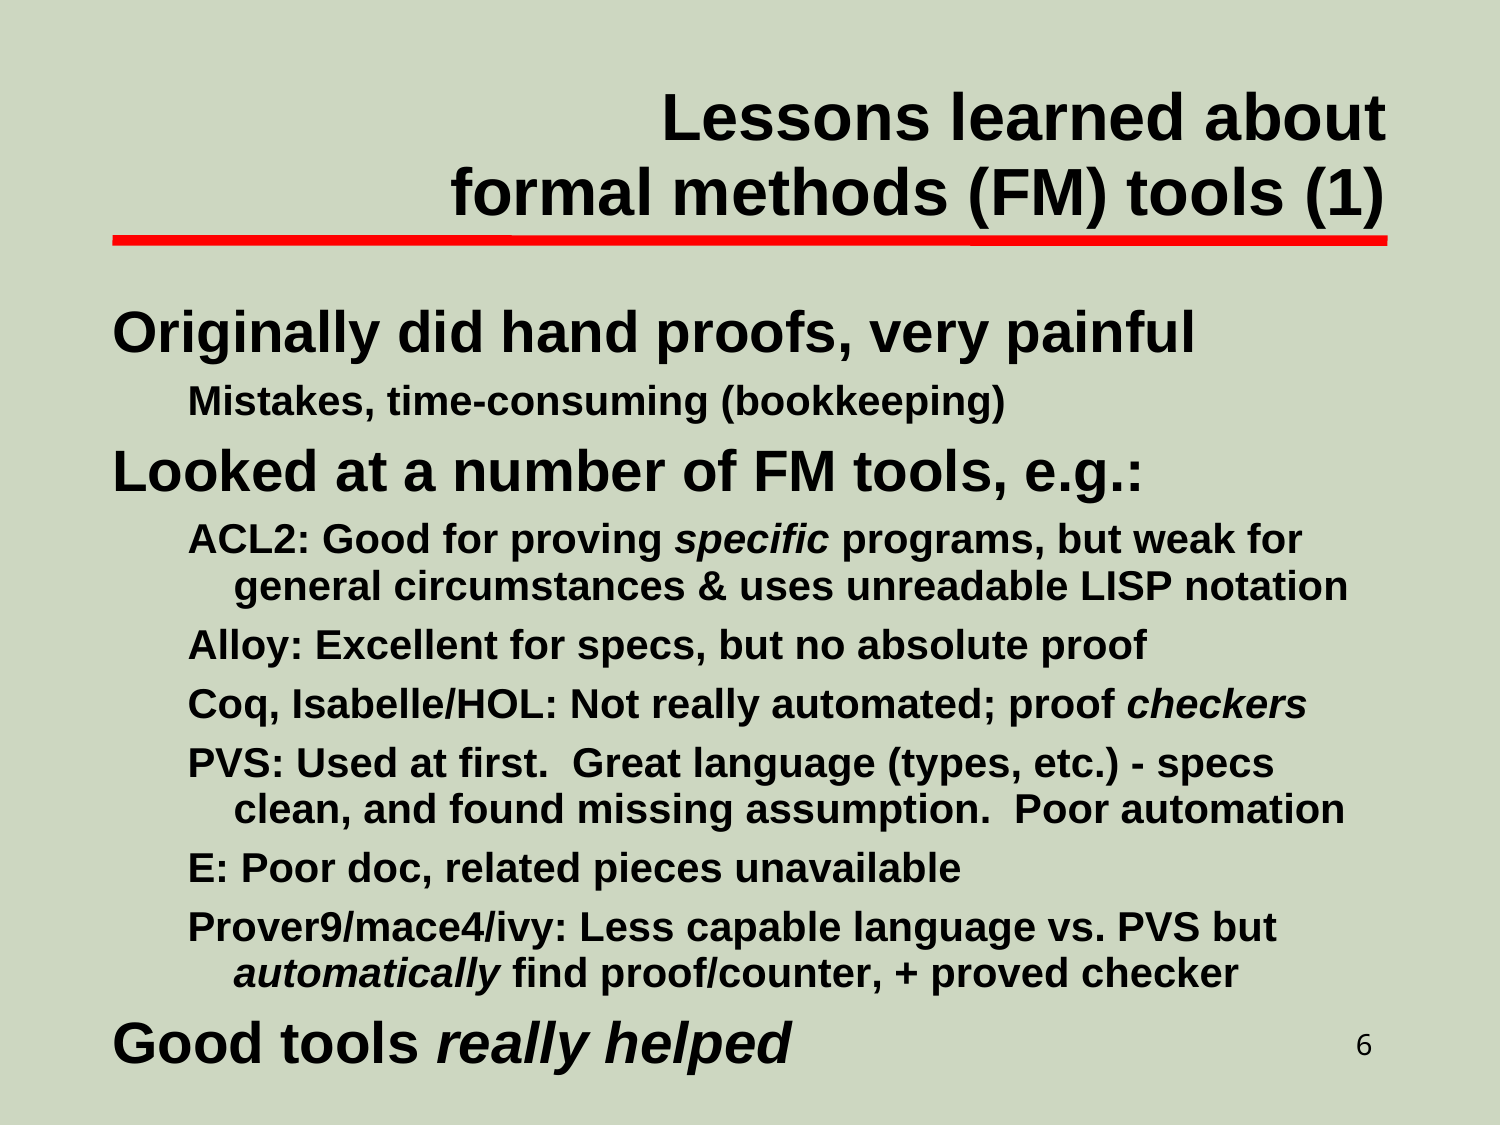

# Lessons learned about formal methods (FM) tools (1)
Originally did hand proofs, very painful
Mistakes, time-consuming (bookkeeping)
Looked at a number of FM tools, e.g.:
ACL2: Good for proving specific programs, but weak for general circumstances & uses unreadable LISP notation
Alloy: Excellent for specs, but no absolute proof
Coq, Isabelle/HOL: Not really automated; proof checkers
PVS: Used at first. Great language (types, etc.) - specs clean, and found missing assumption. Poor automation
E: Poor doc, related pieces unavailable
Prover9/mace4/ivy: Less capable language vs. PVS but automatically find proof/counter, + proved checker
Good tools really helped